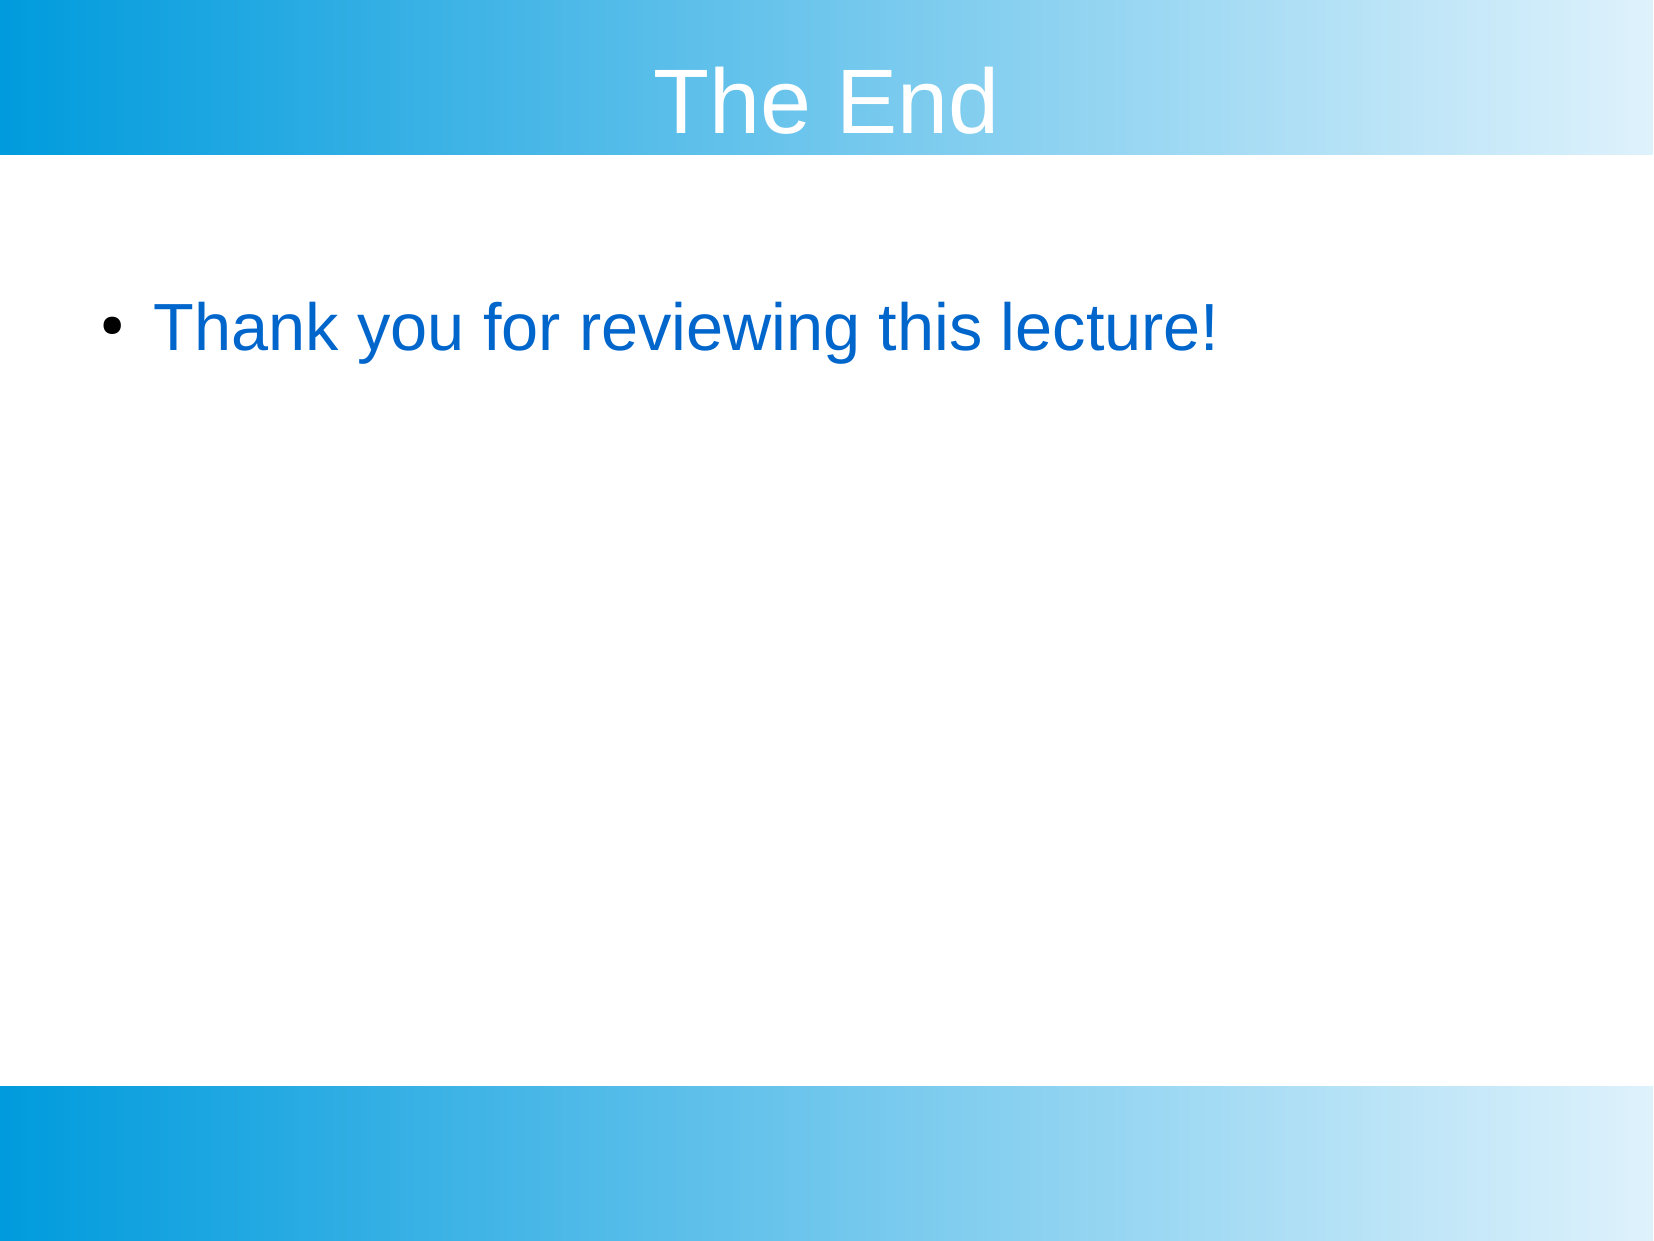

# The End
Thank you for reviewing this lecture!